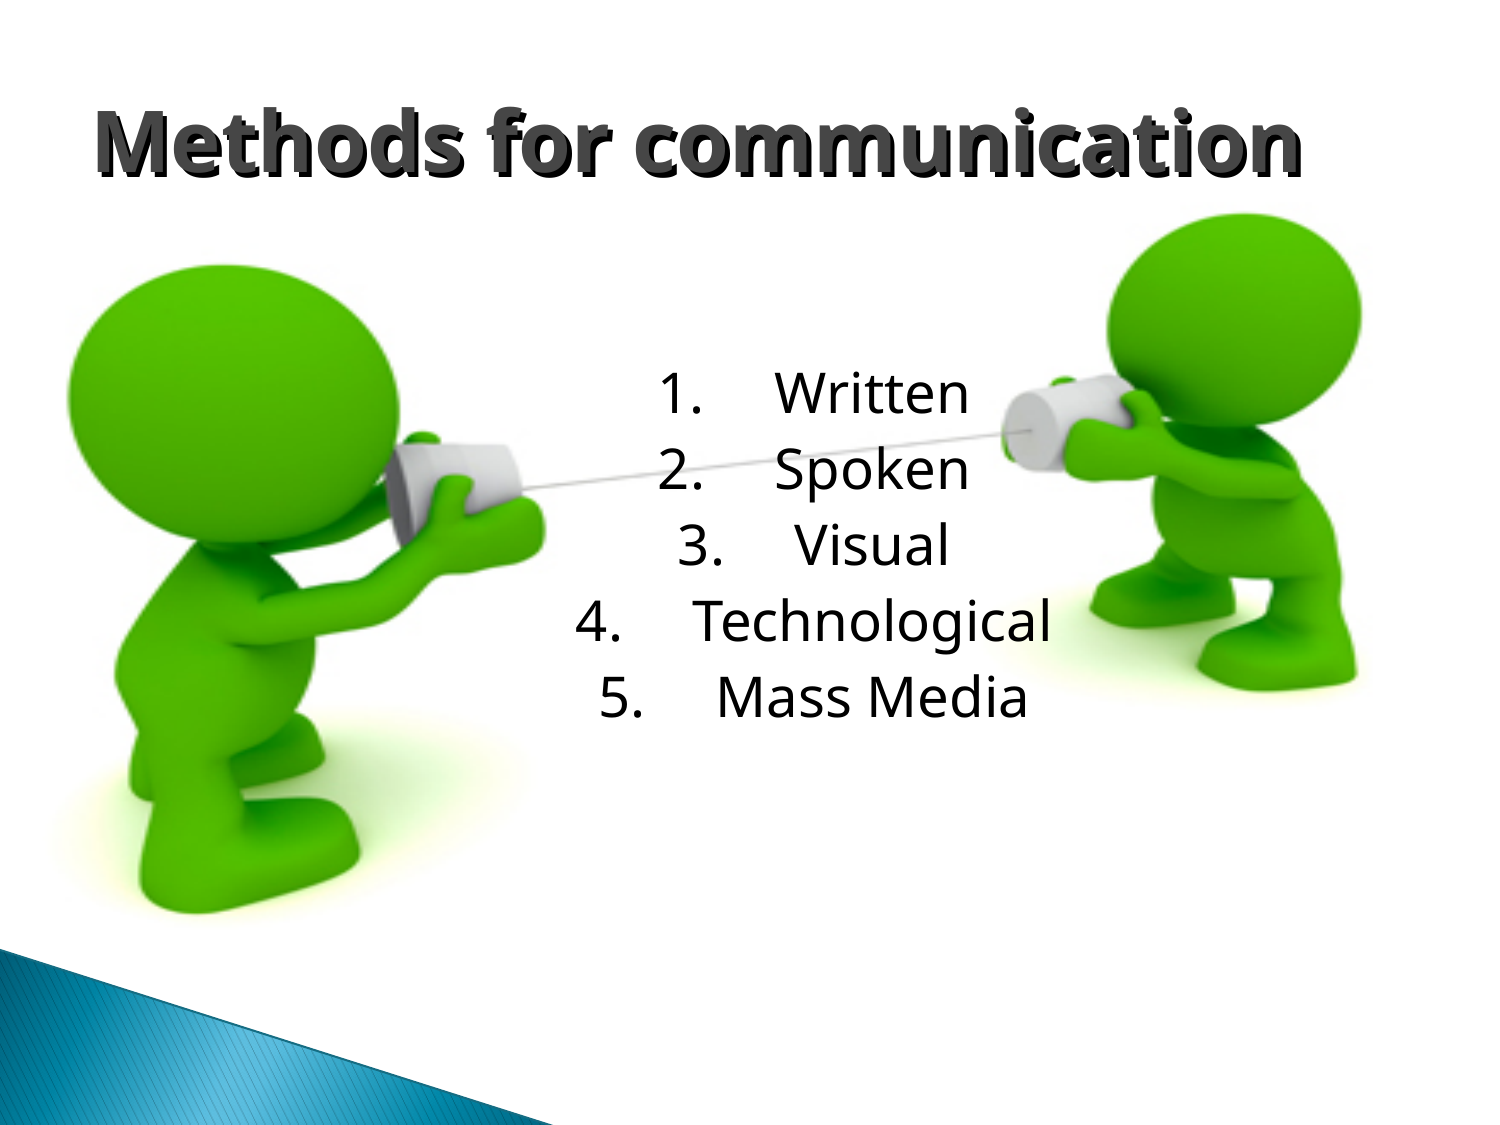

# Methods for communication
1.	Written
2.	Spoken
3.	Visual
4.	Technological
5.	Mass Media